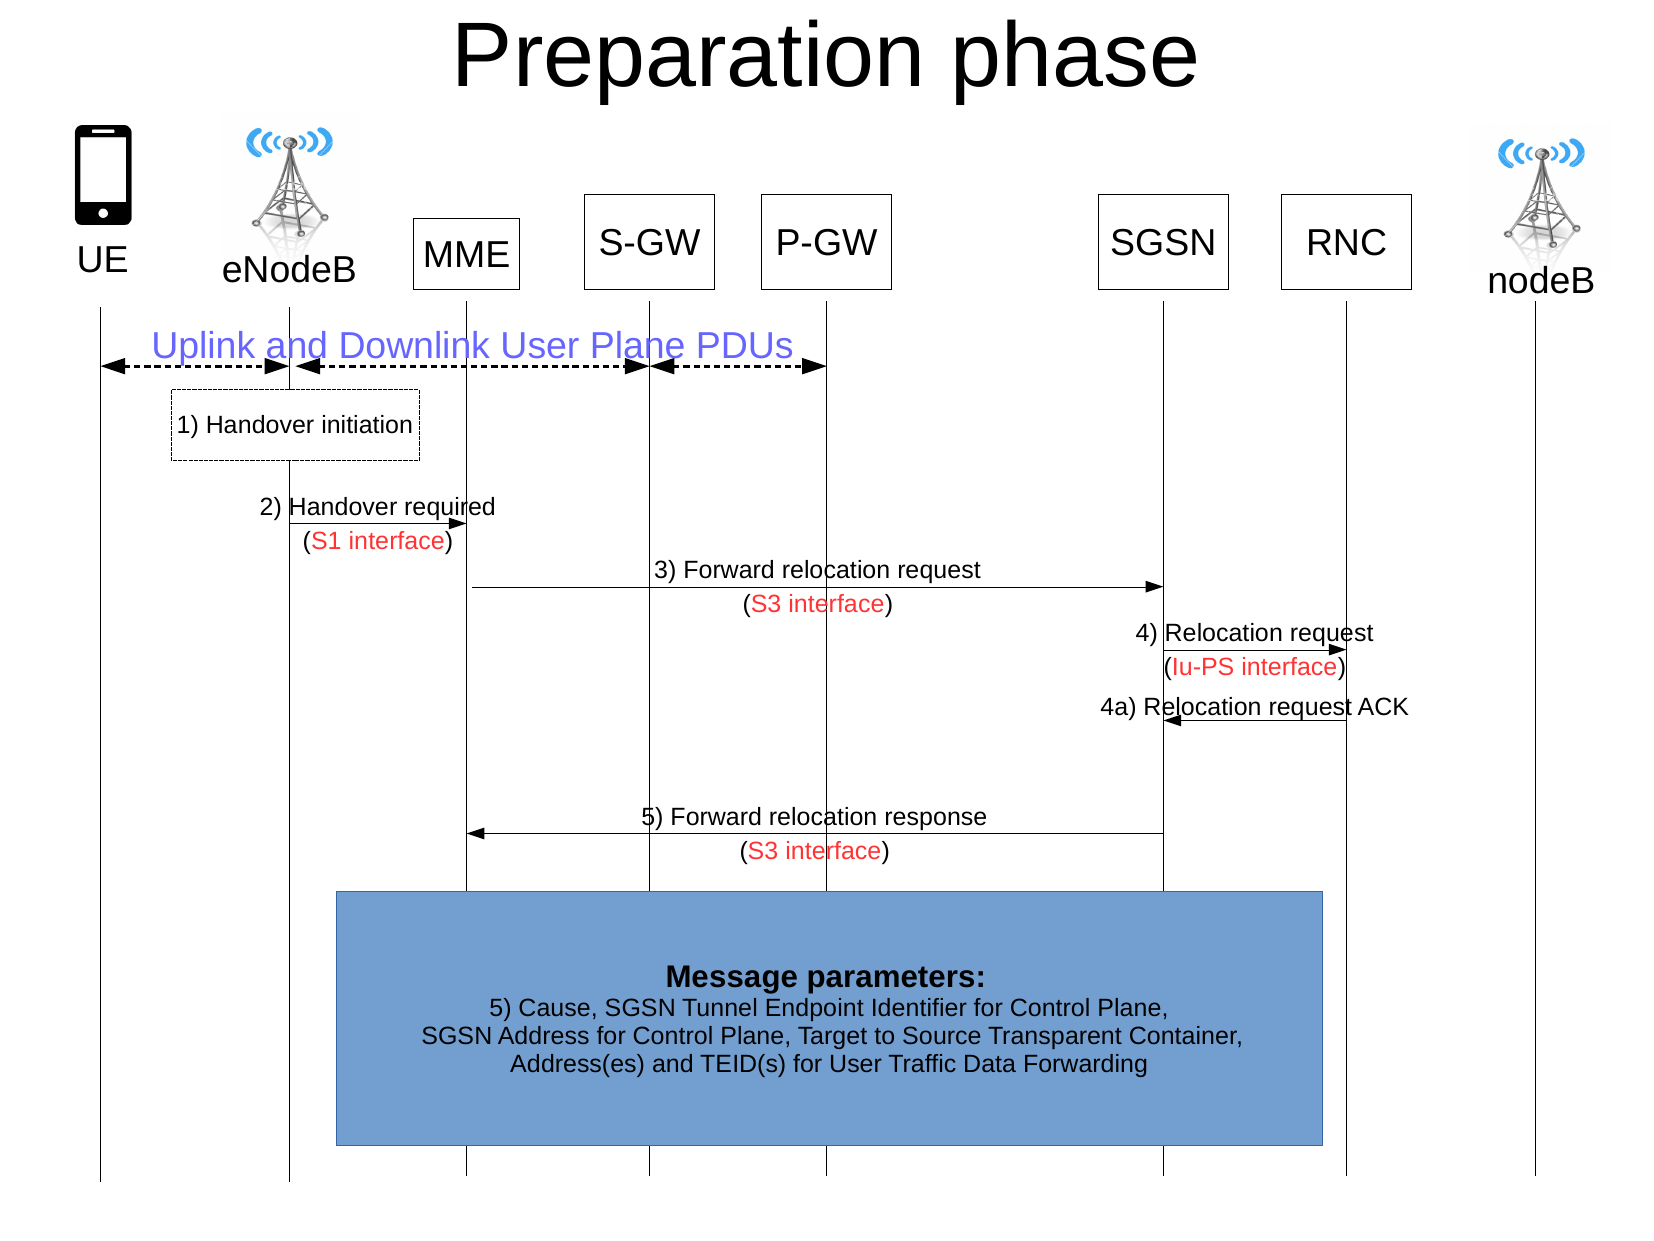

# Preparation phase
eNodeB
nodeB
UE
S-GW
P-GW
SGSN
RNC
MME
Uplink and Downlink User Plane PDUs
1) Handover initiation
2) Handover required
(S1 interface)
3) Forward relocation request
(S3 interface)
4) Relocation request
(Iu-PS interface)
4a) Relocation request ACK
5) Forward relocation response
(S3 interface)
Message parameters:
5) Cause, SGSN Tunnel Endpoint Identifier for Control Plane,
 SGSN Address for Control Plane, Target to Source Transparent Container,
Address(es) and TEID(s) for User Traffic Data Forwarding